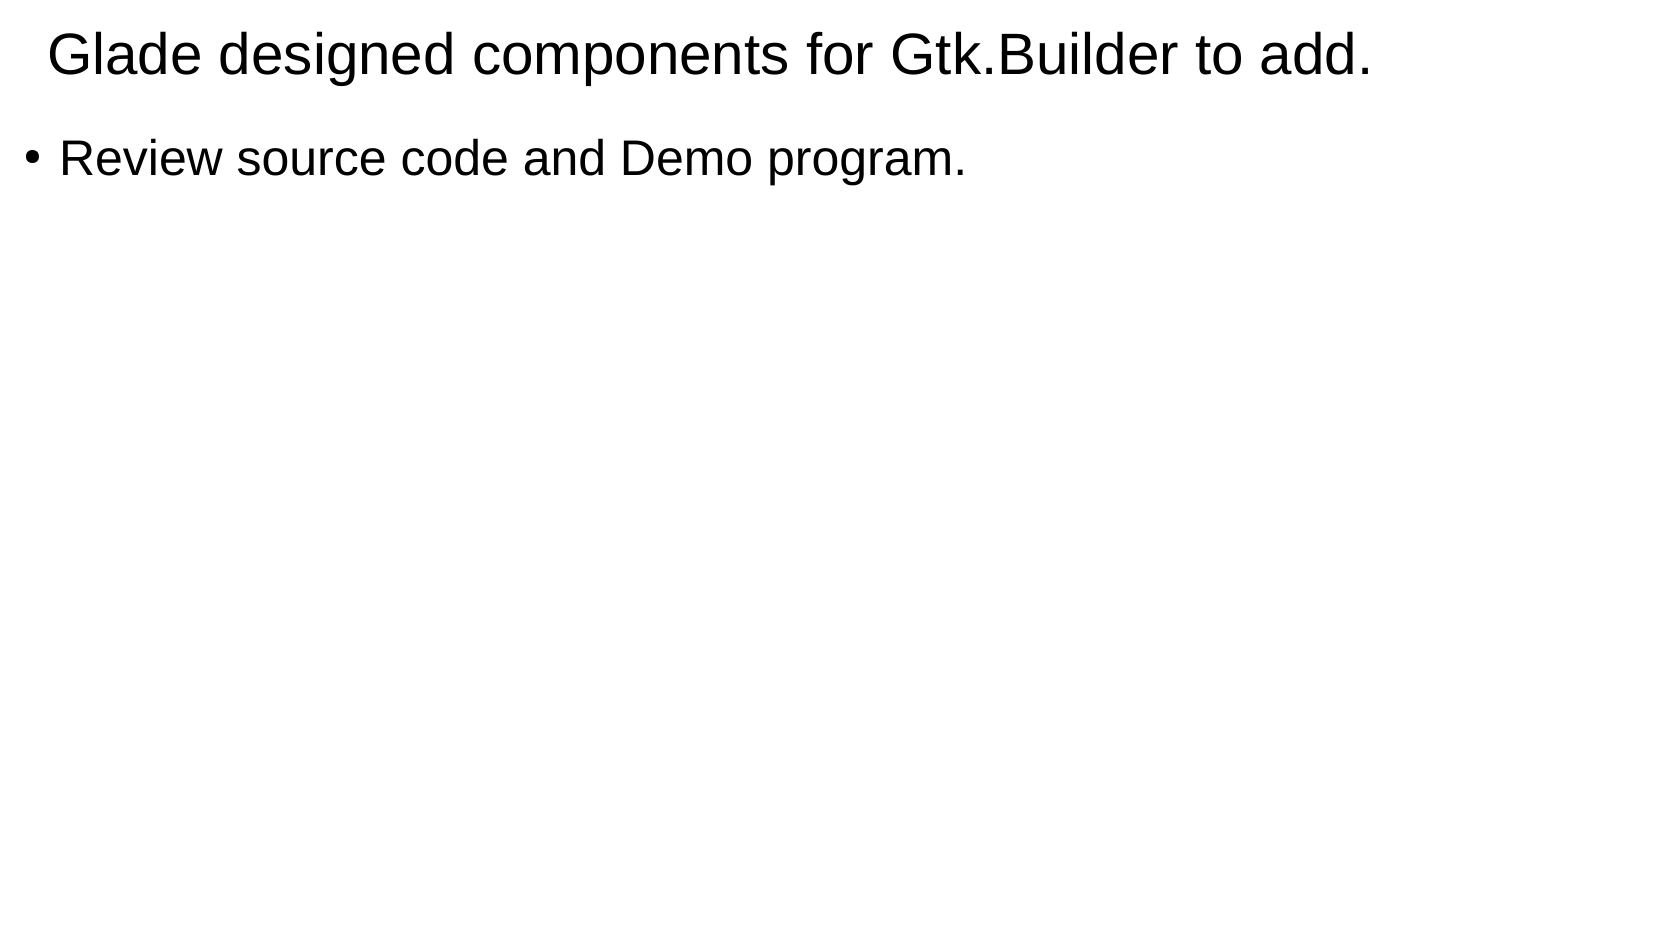

Glade designed components for Gtk.Builder to add.
# Review source code and Demo program.